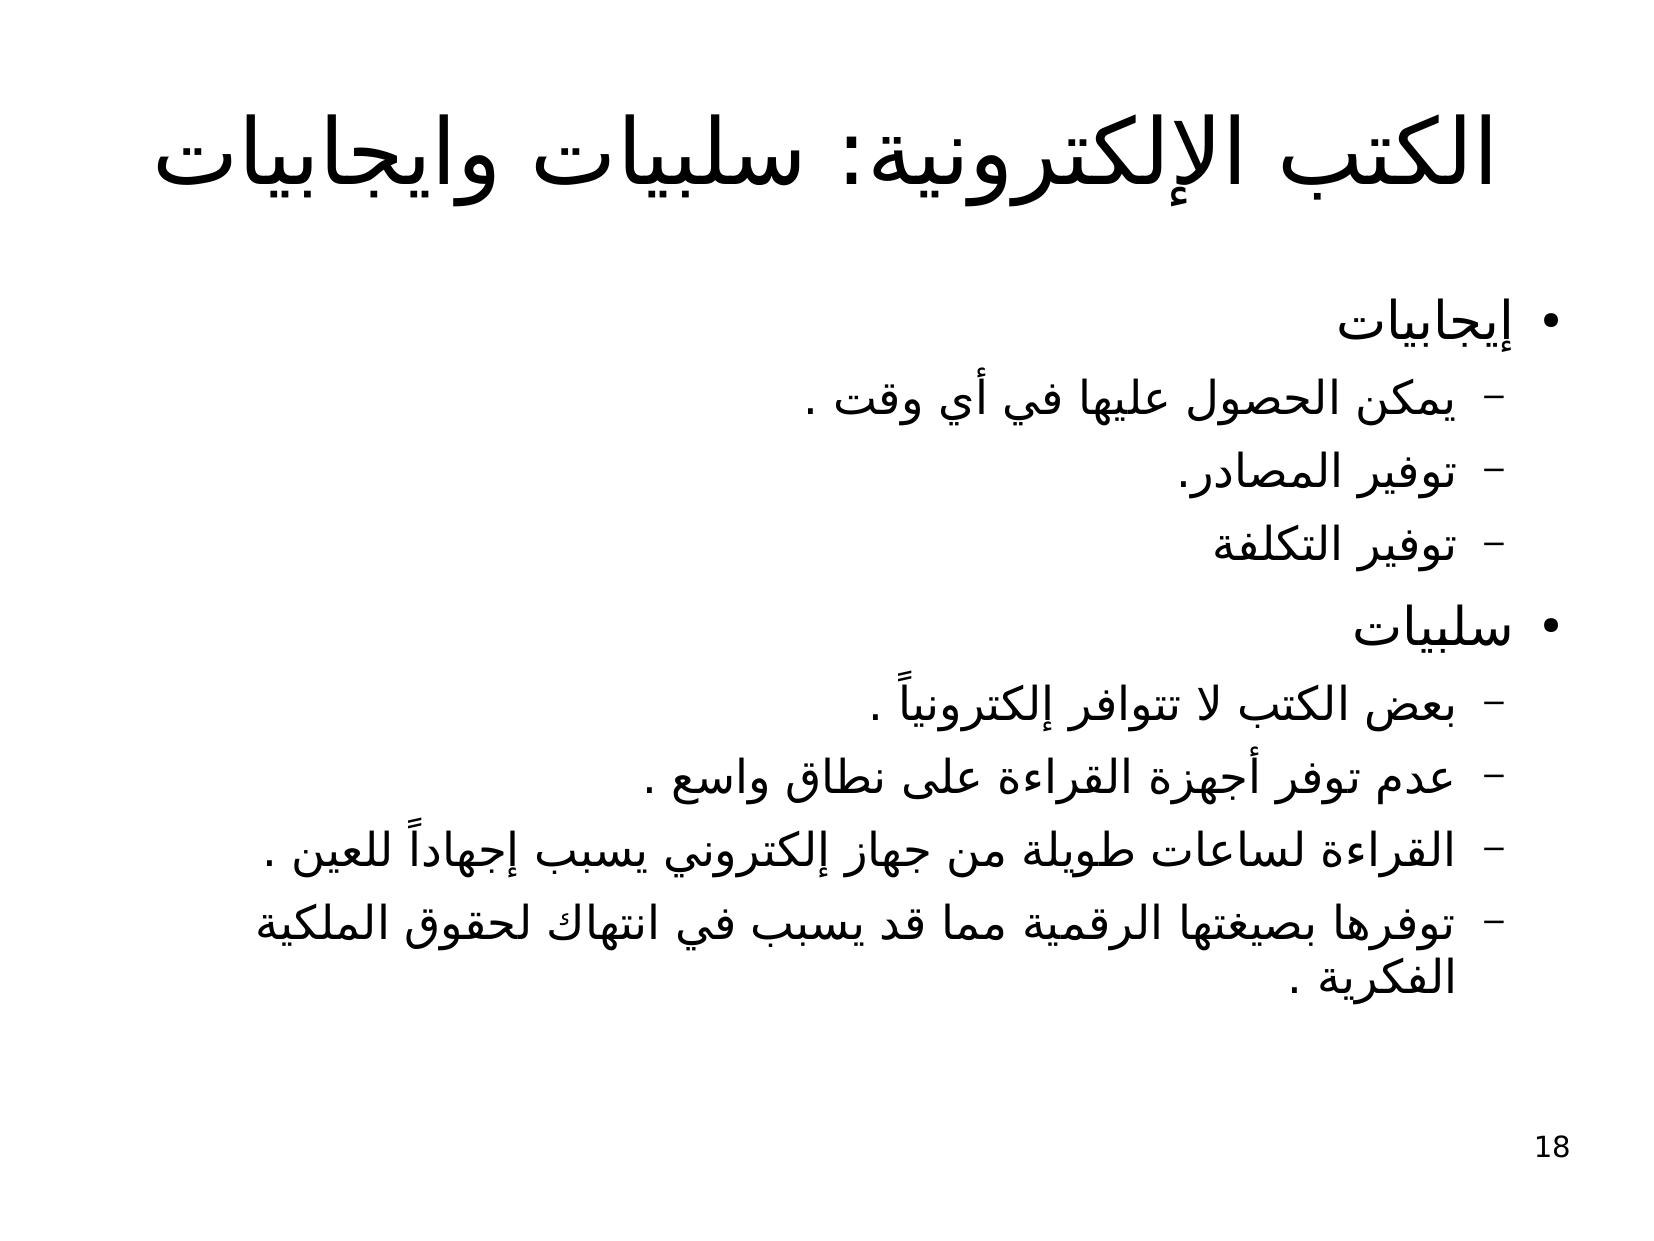

# الكتب الإلكترونية: سلبيات وايجابيات
إيجابيات
يمكن الحصول عليها في أي وقت .
توفير المصادر.
توفير التكلفة
سلبيات
بعض الكتب لا تتوافر إلكترونياً .
عدم توفر أجهزة القراءة على نطاق واسع .
القراءة لساعات طويلة من جهاز إلكتروني يسبب إجهاداً للعين .
توفرها بصيغتها الرقمية مما قد يسبب في انتهاك لحقوق الملكية الفكرية .
18